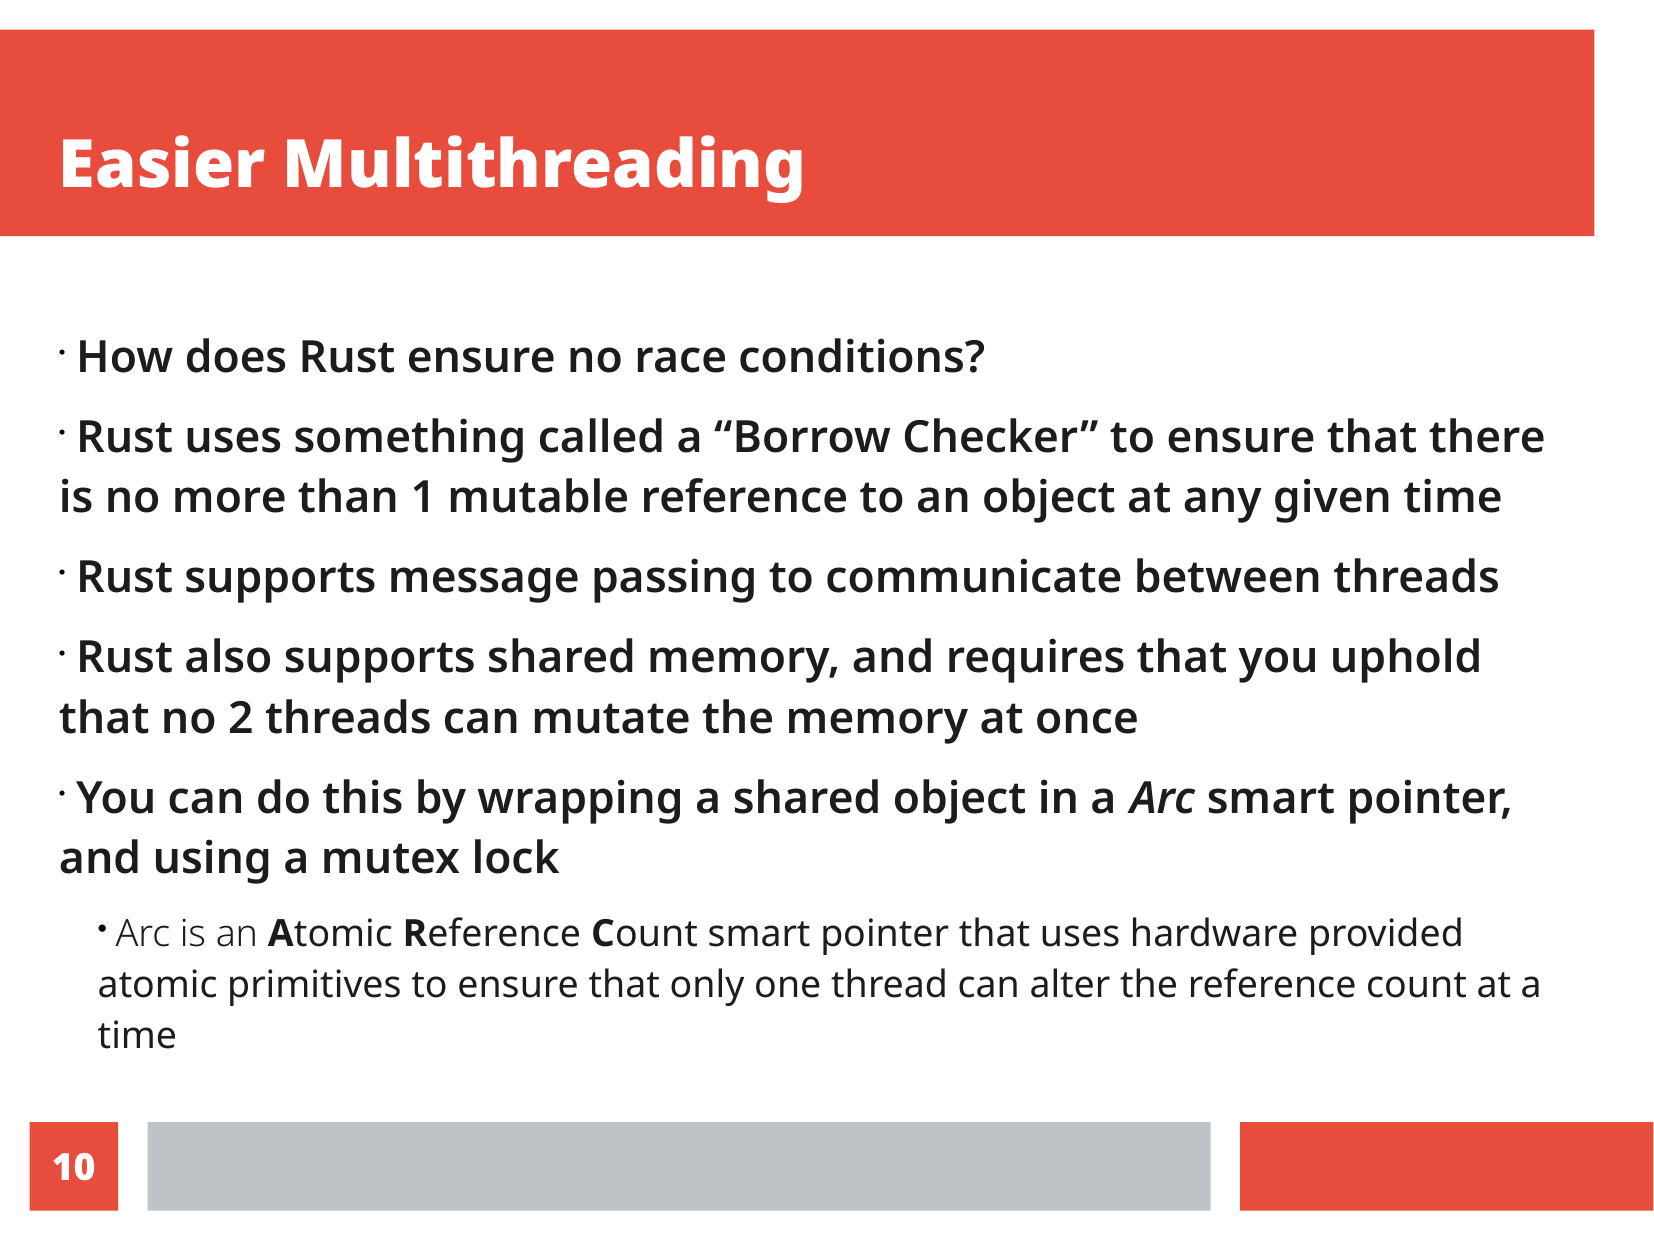

# Easier Multithreading
 How does Rust ensure no race conditions?
 Rust uses something called a “Borrow Checker” to ensure that there is no more than 1 mutable reference to an object at any given time
 Rust supports message passing to communicate between threads
 Rust also supports shared memory, and requires that you uphold that no 2 threads can mutate the memory at once
 You can do this by wrapping a shared object in a Arc smart pointer, and using a mutex lock
 Arc is an Atomic Reference Count smart pointer that uses hardware provided atomic primitives to ensure that only one thread can alter the reference count at a time
10